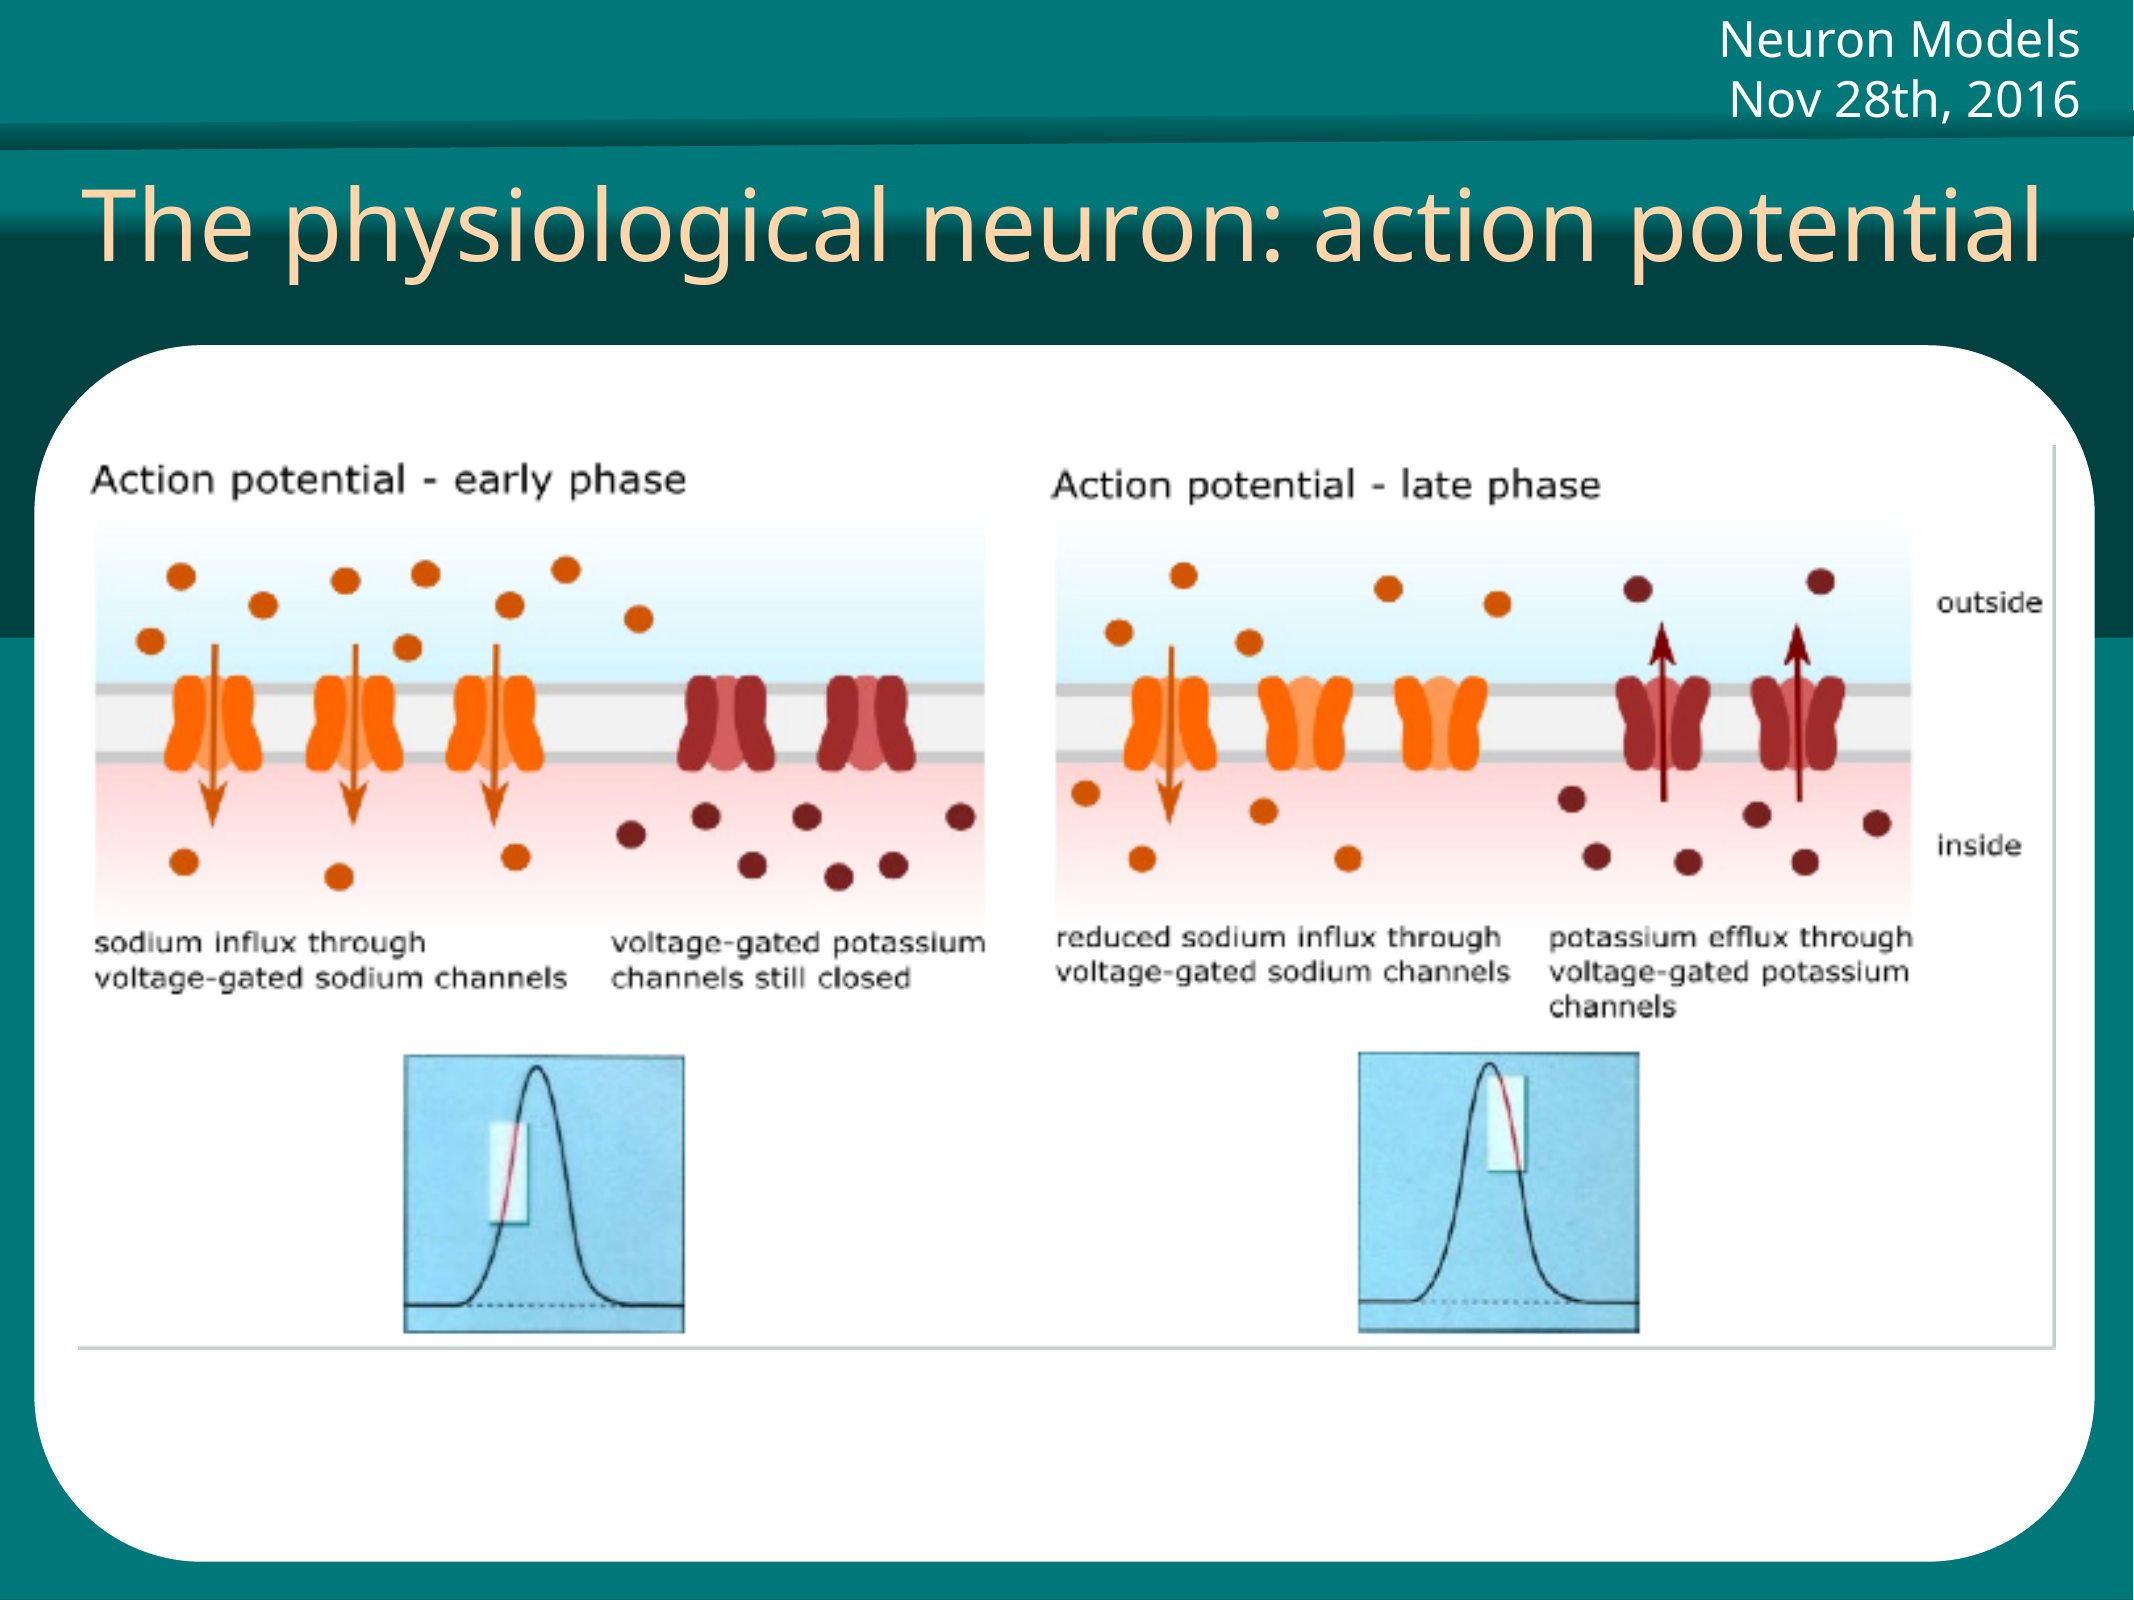

Neuron Models
Nov 28th, 2016
The physiological neuron: action potential